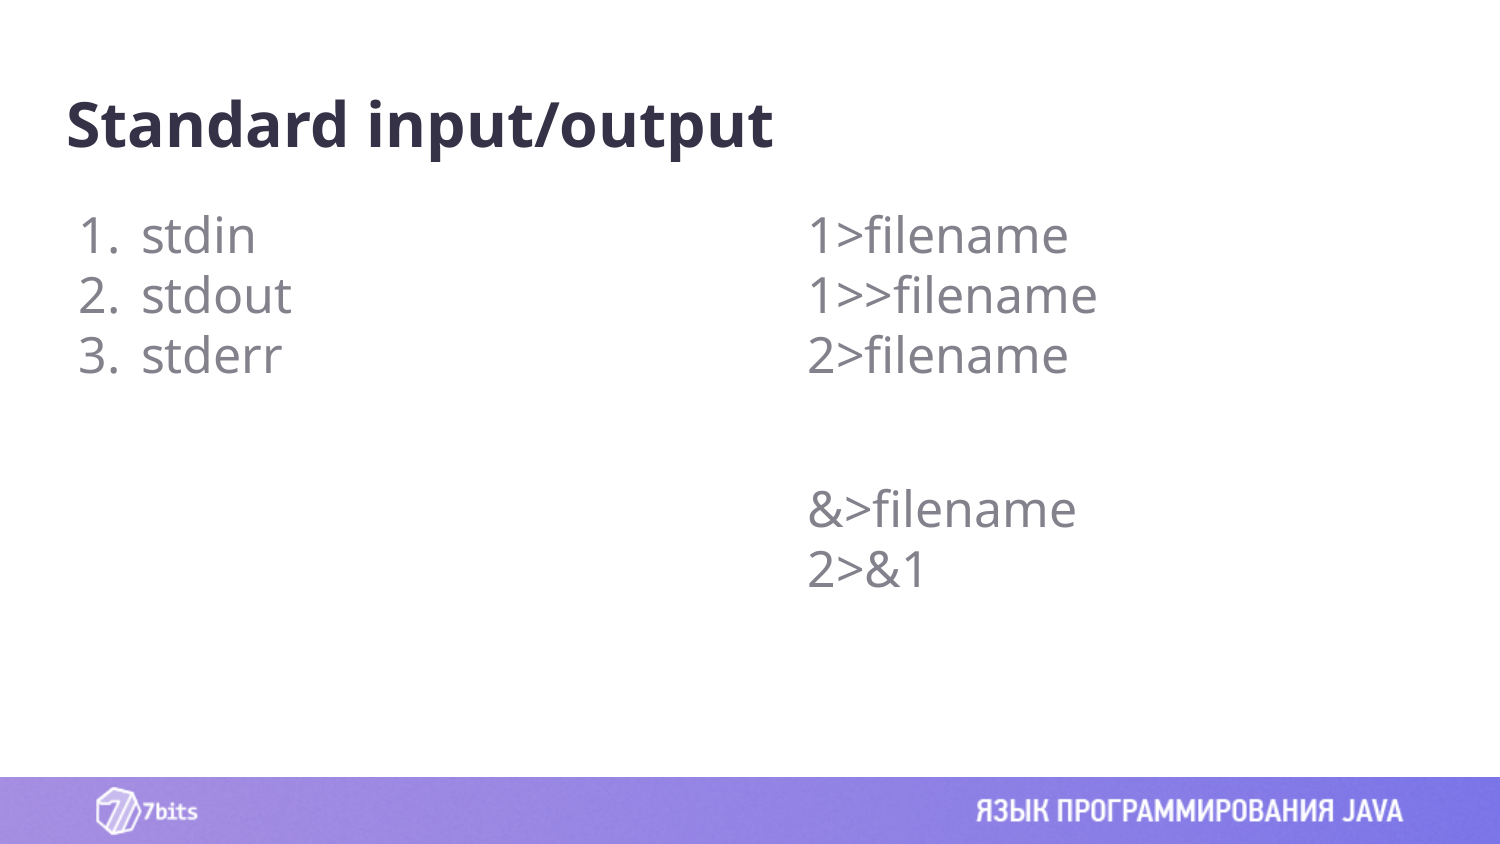

# Standard input/output
stdin
stdout
stderr
1>filename
1>>filename
2>filename
&>filename
2>&1